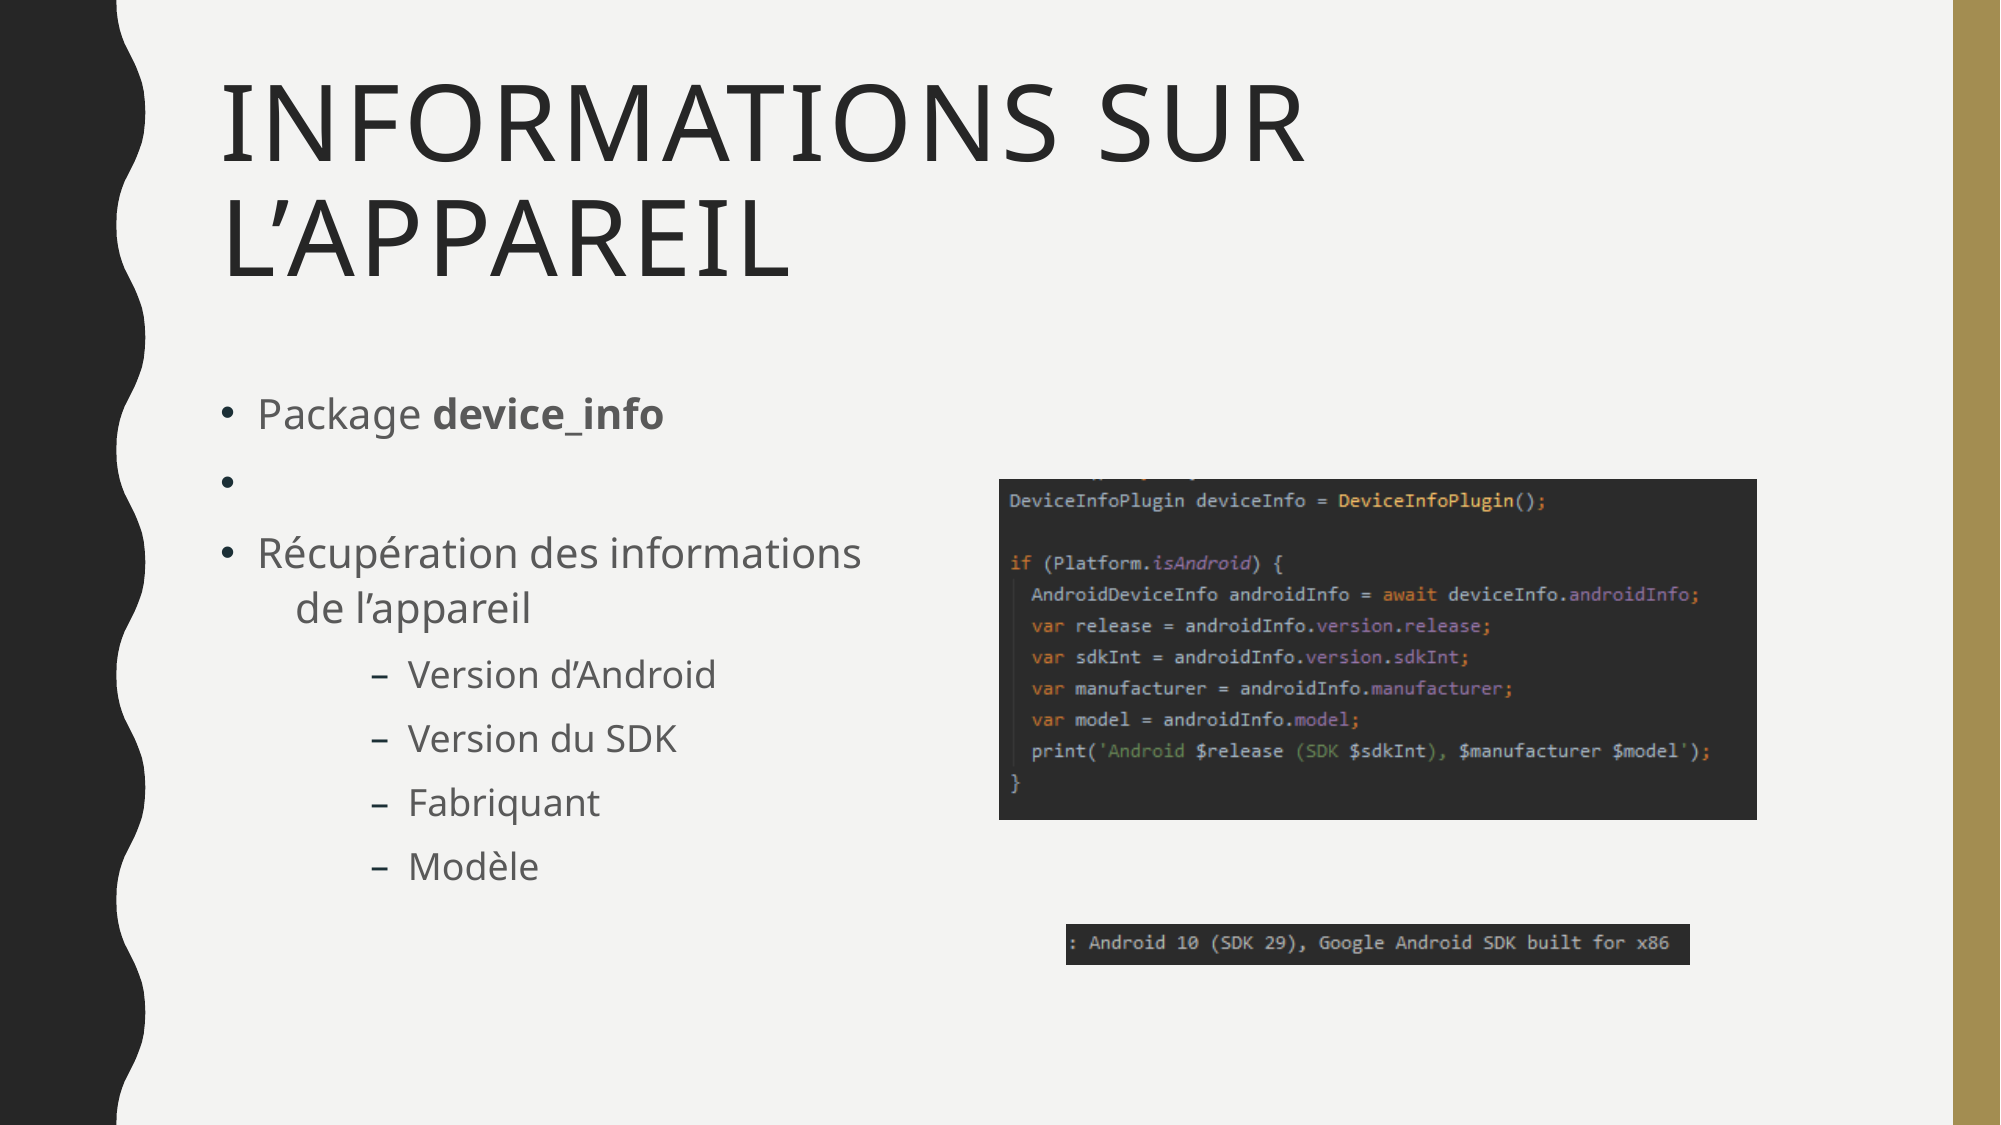

# Informations sur l’appareil
Package device_info
Récupération des informations
de l’appareil
Version d’Android
Version du SDK
Fabriquant
Modèle